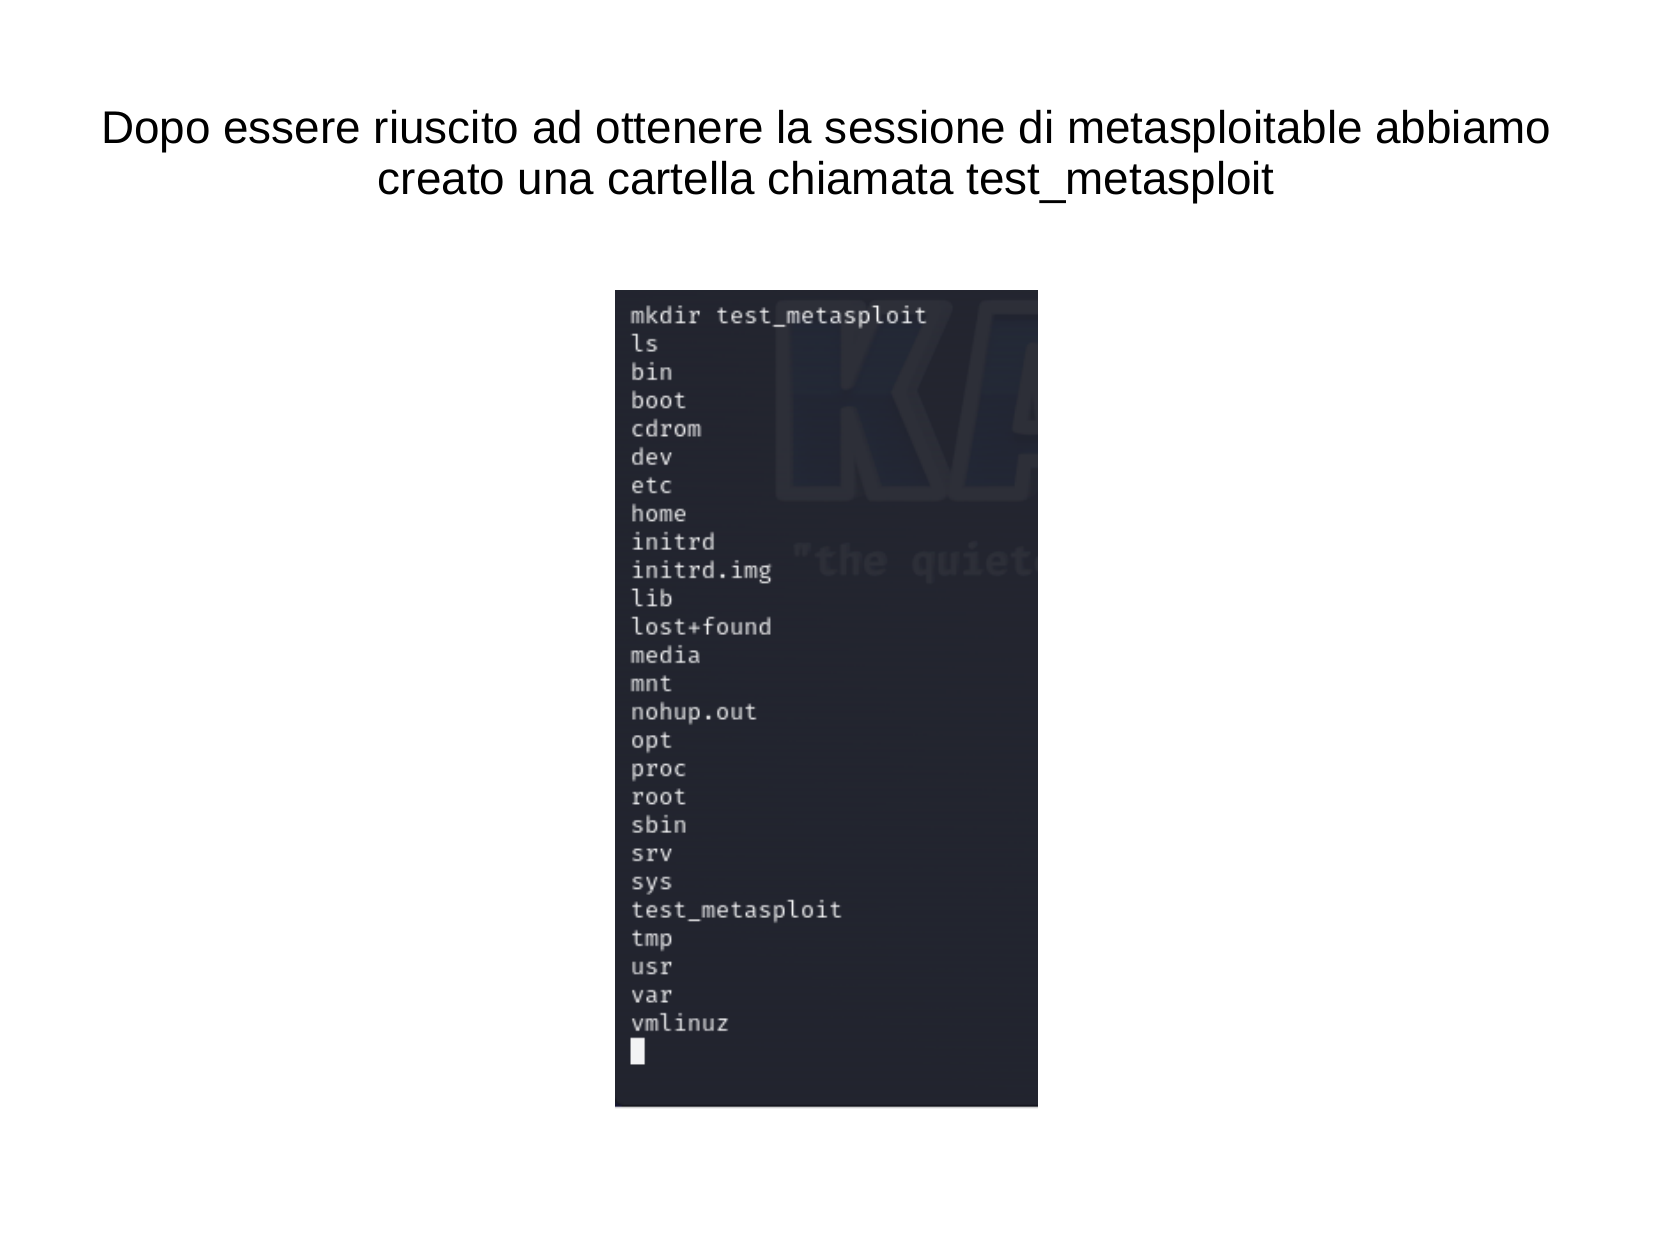

# Dopo essere riuscito ad ottenere la sessione di metasploitable abbiamo creato una cartella chiamata test_metasploit